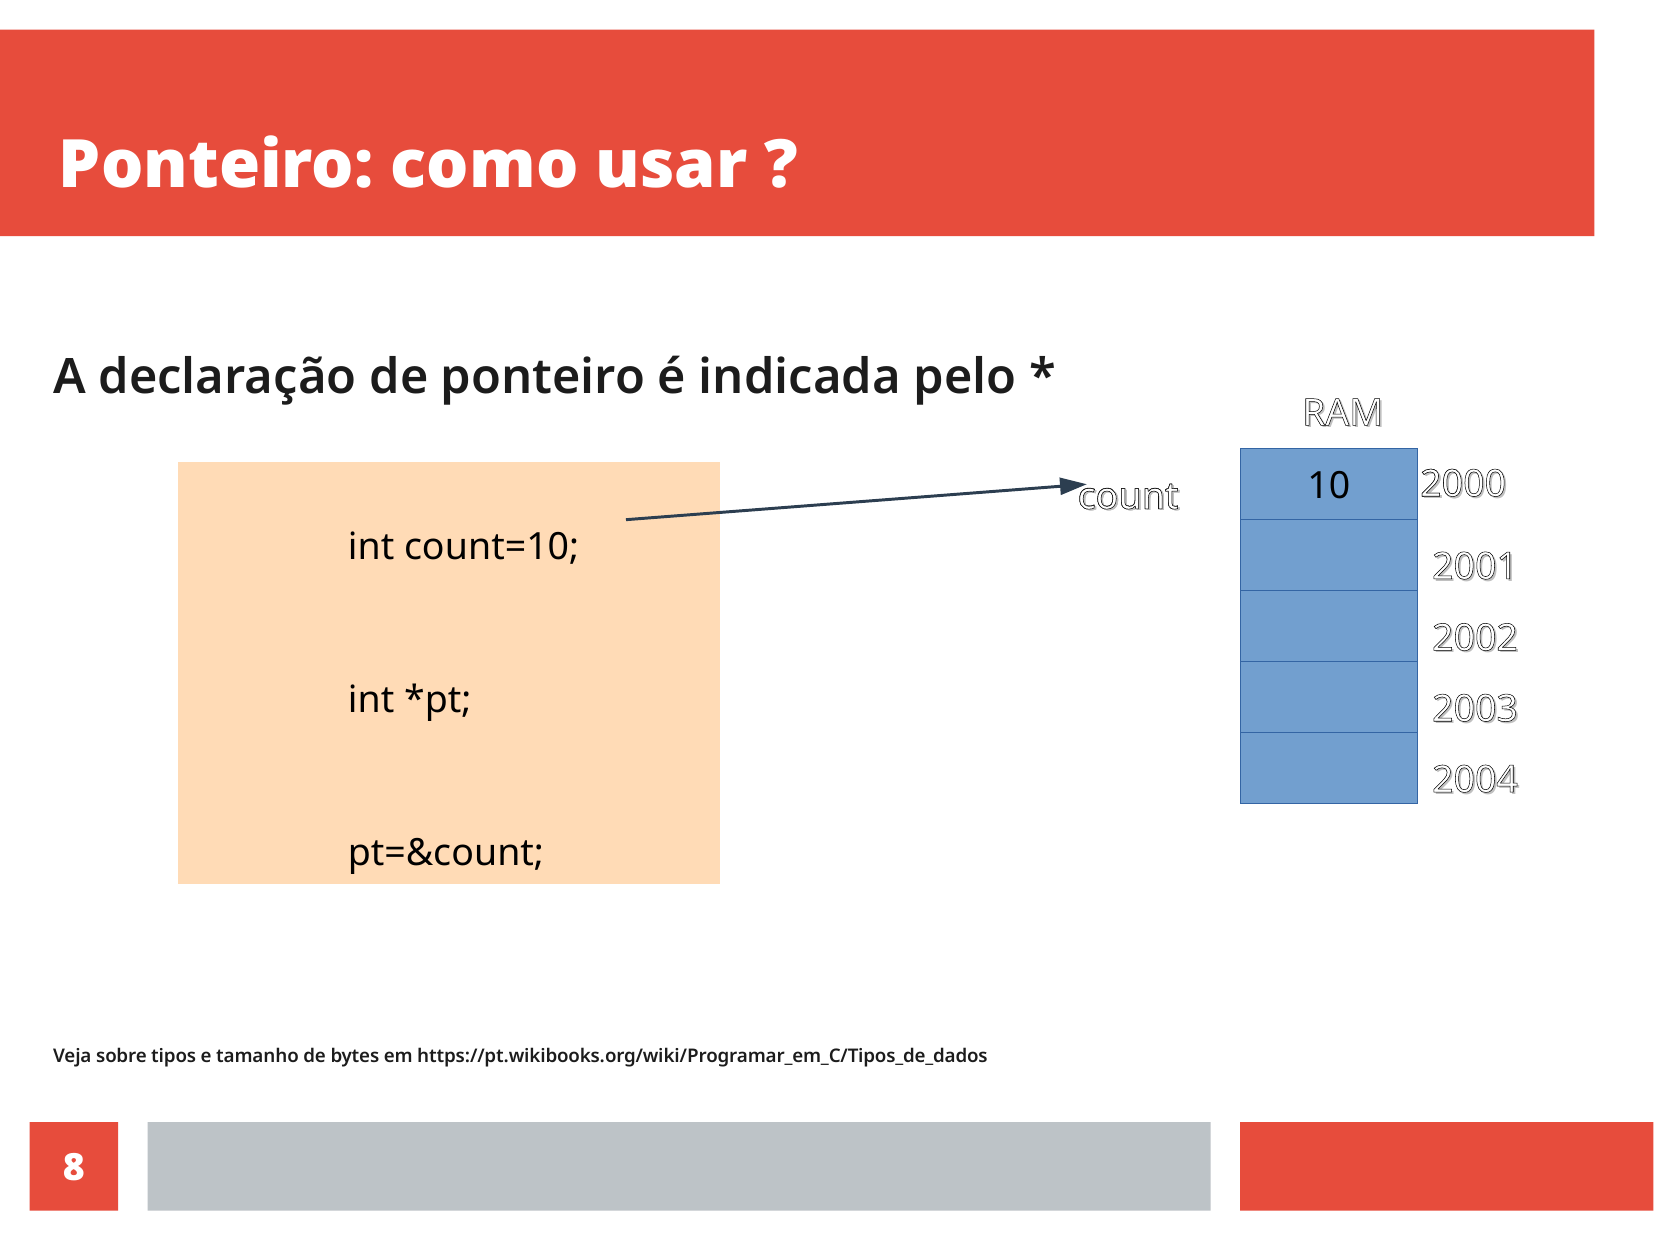

# Ponteiro: como usar ?
A declaração de ponteiro é indicada pelo *
Veja sobre tipos e tamanho de bytes em https://pt.wikibooks.org/wiki/Programar_em_C/Tipos_de_dados
RAM
10
20
2000
| int count=10; int \*pt; pt=&count; |
| --- |
count
count
count
2001
2002
2003
2004
8